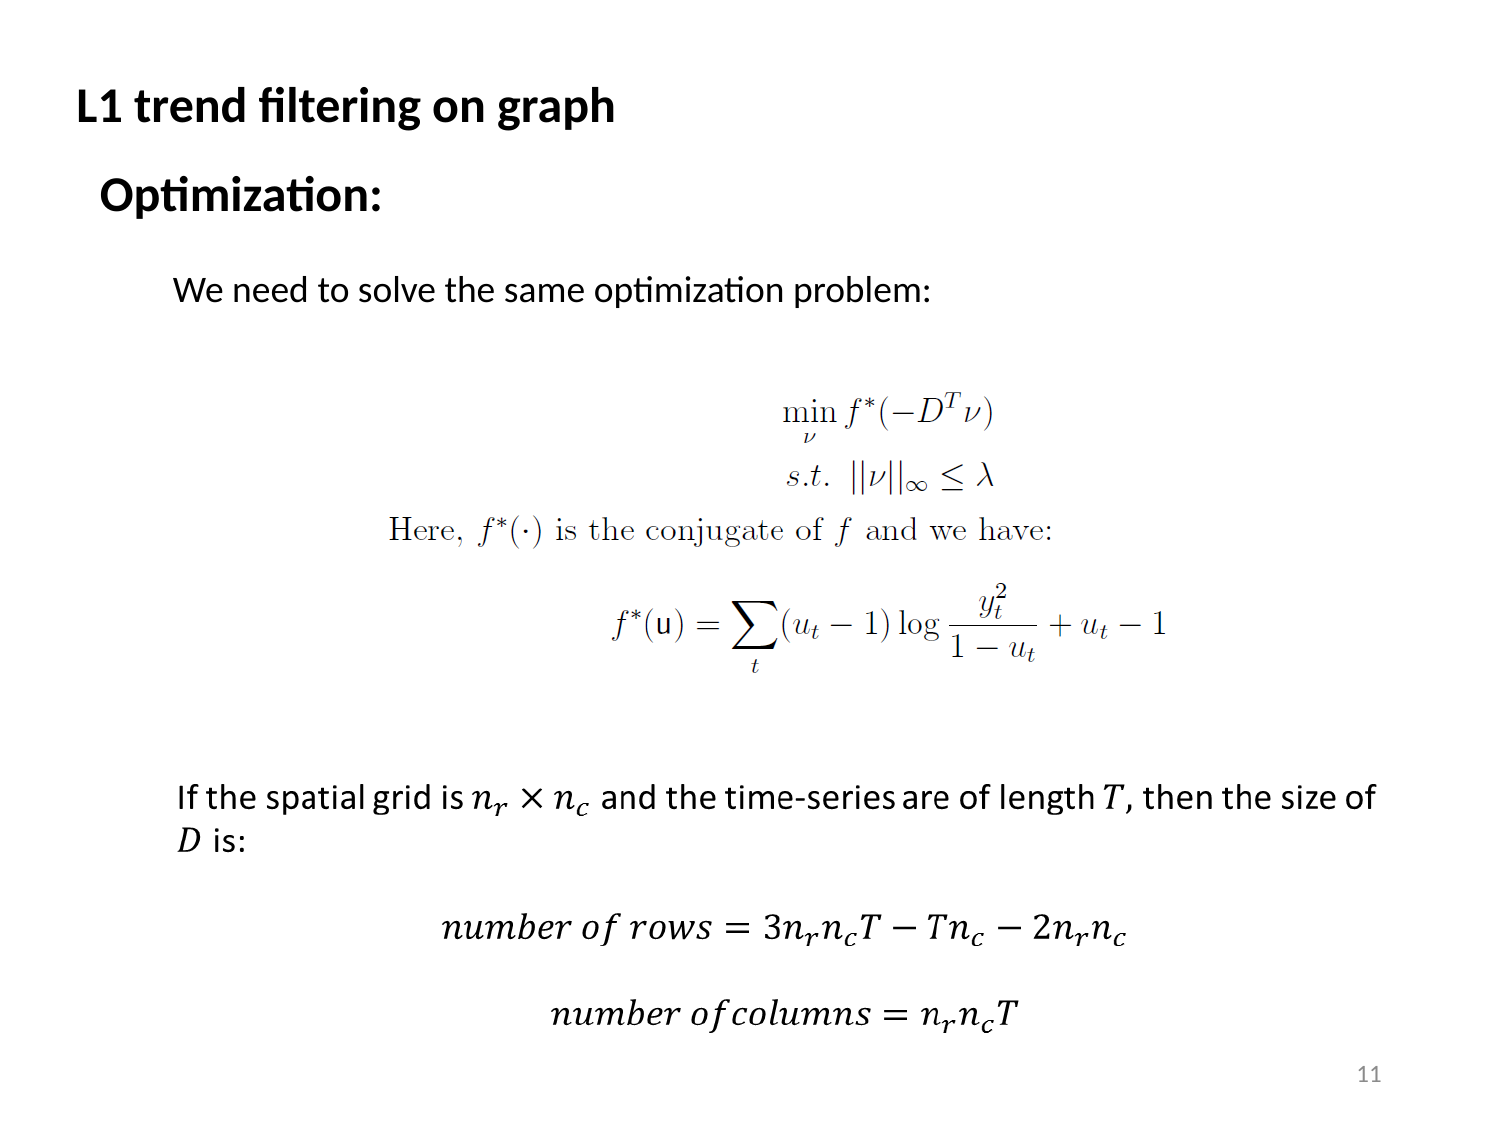

L1 trend filtering on graph
Optimization:
We need to solve the same optimization problem: